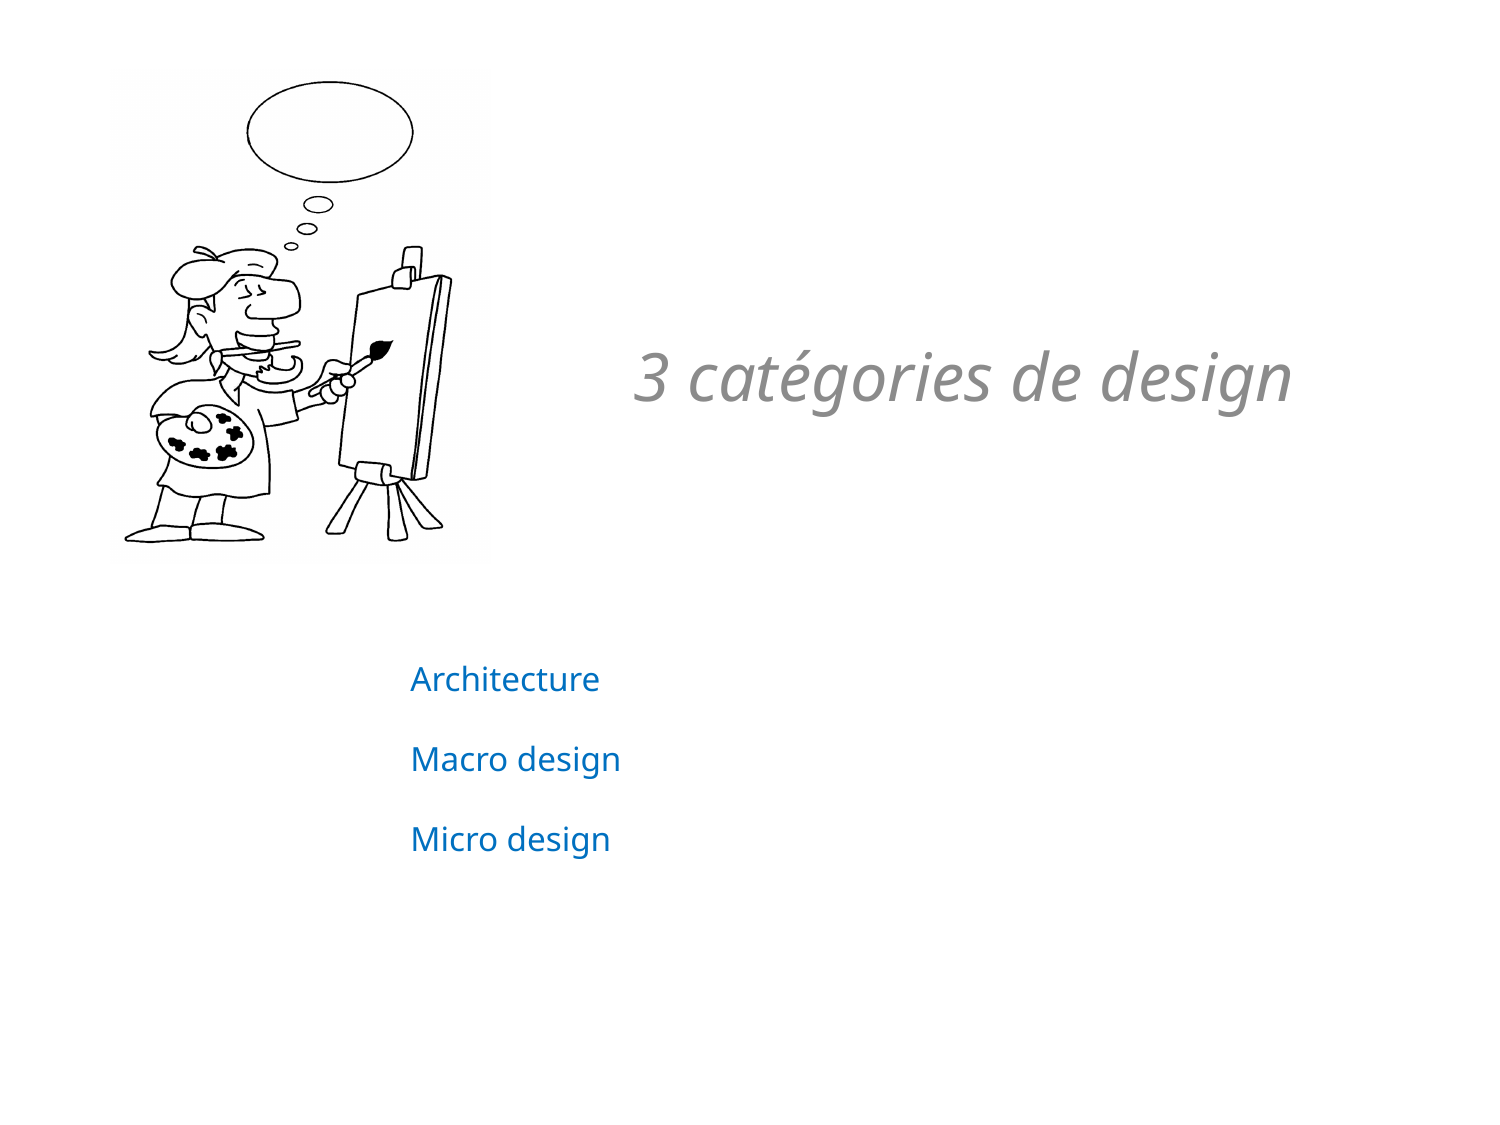

3 catégories de design
Architecture
Macro design
Micro design